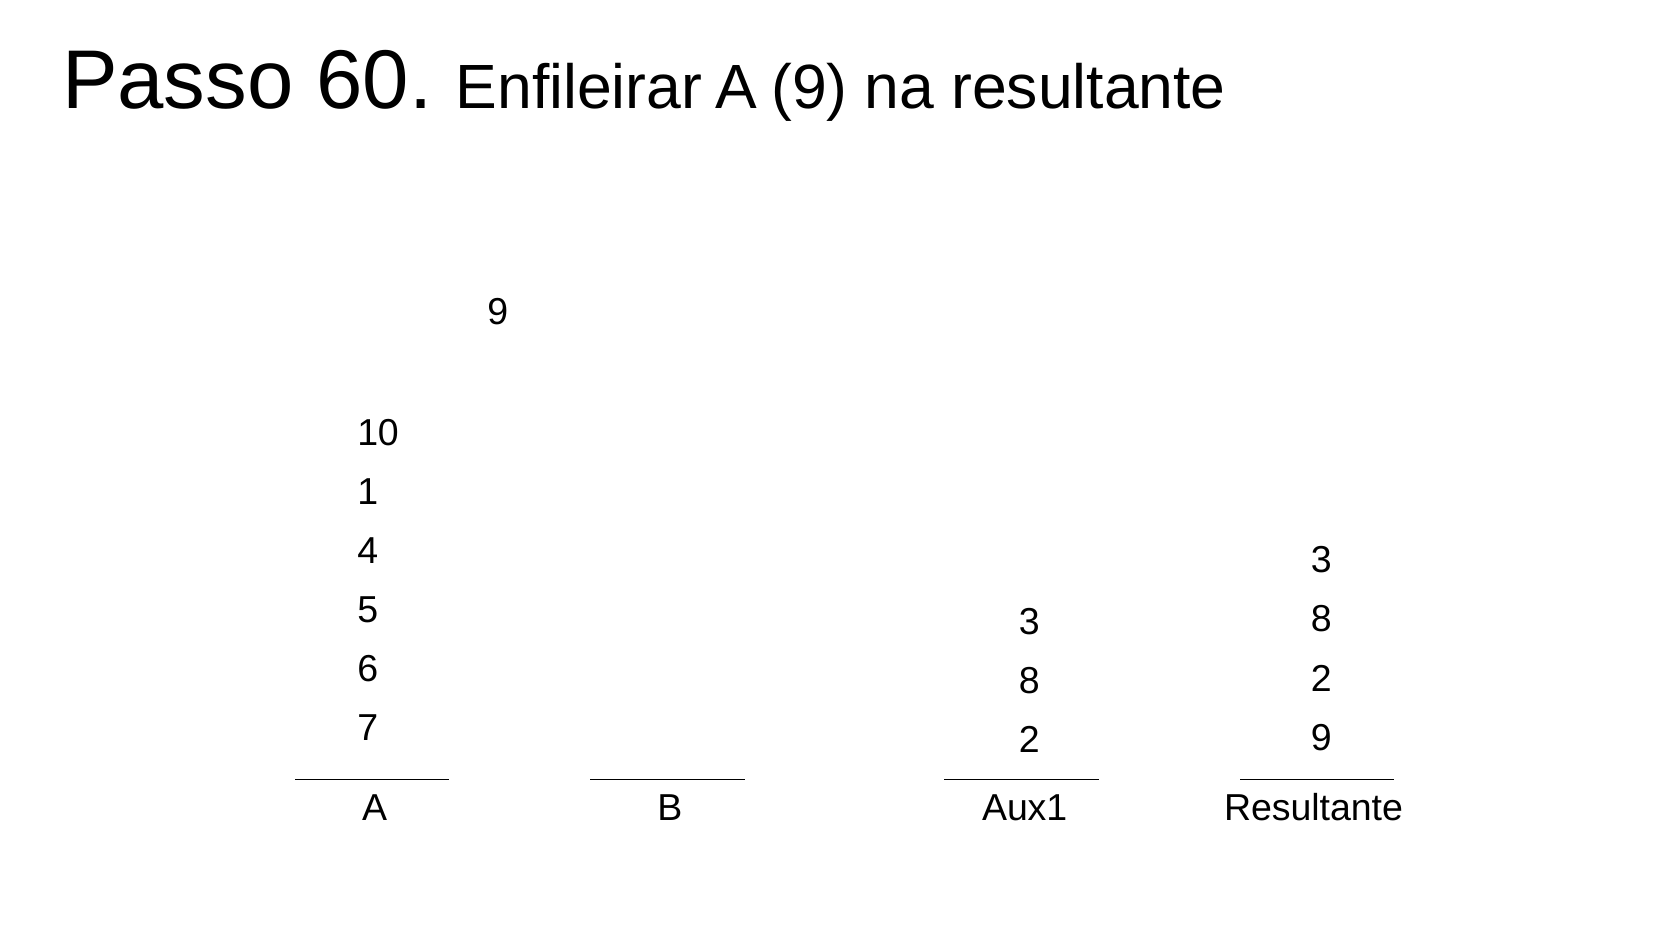

Passo 60. Enfileirar A (9) na resultante
9
10
1
4
3
5
8
3
6
2
8
7
9
2
A
B
Aux1
Resultante